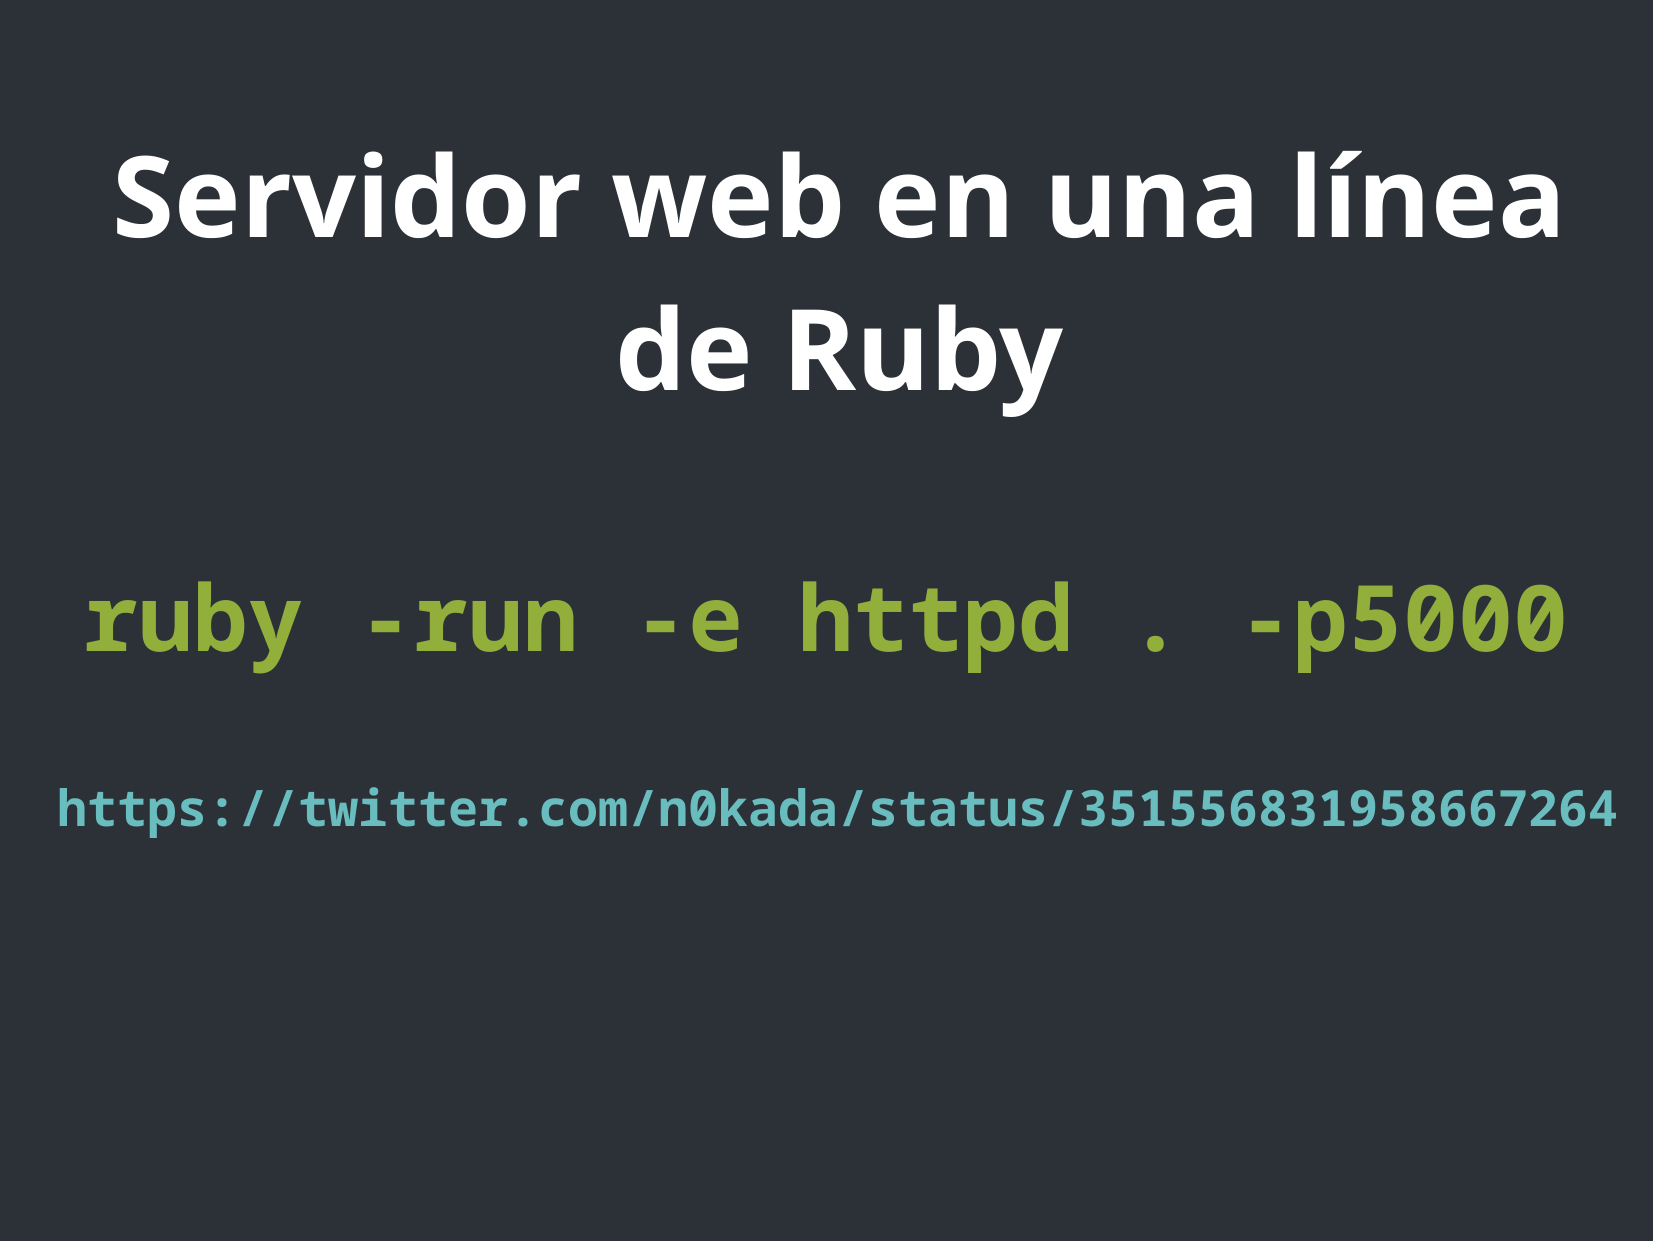

# Servidor web en una línea de Ruby
ruby -run -e httpd . -p5000
https://twitter.com/n0kada/status/351556831958667264